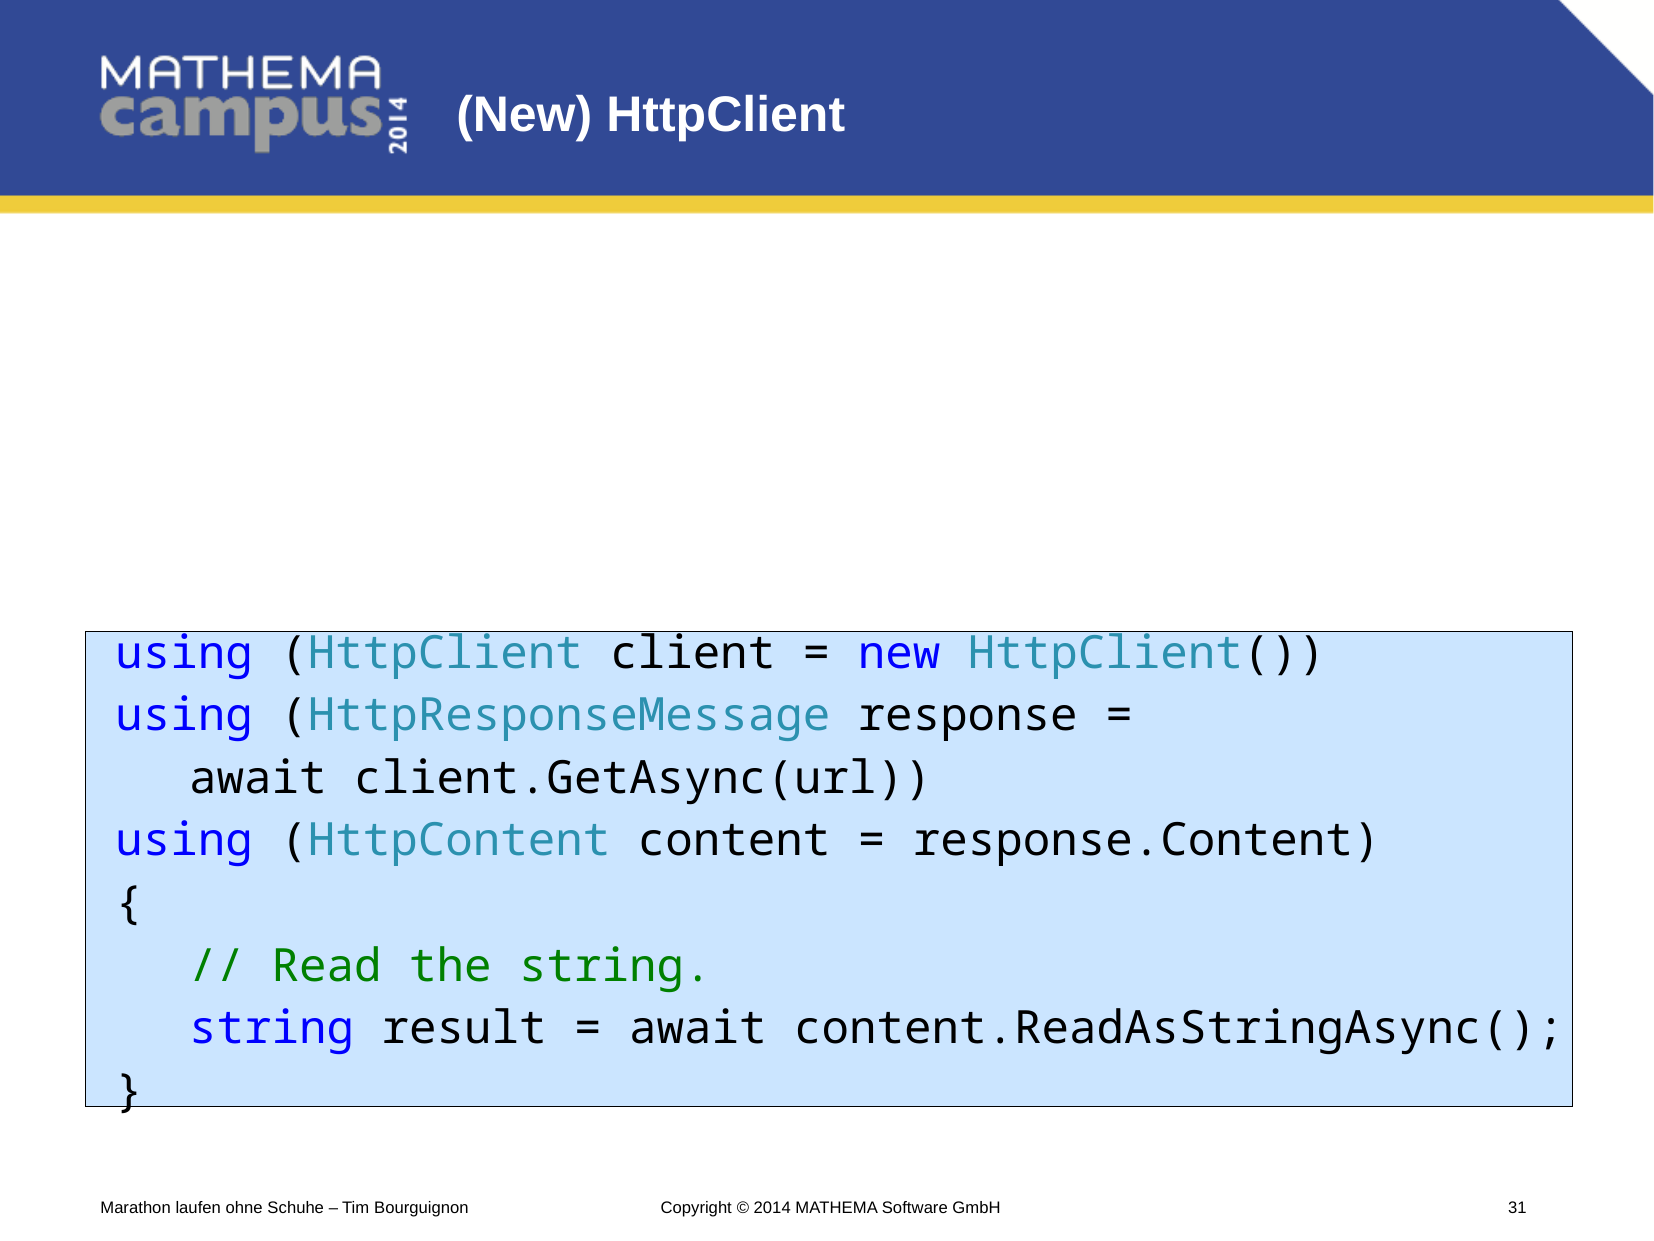

# (New) HttpClient
using (HttpClient client = new HttpClient())
using (HttpResponseMessage response =
	await client.GetAsync(url))
using (HttpContent content = response.Content)
{
	// Read the string.
	string result = await content.ReadAsStringAsync();
}